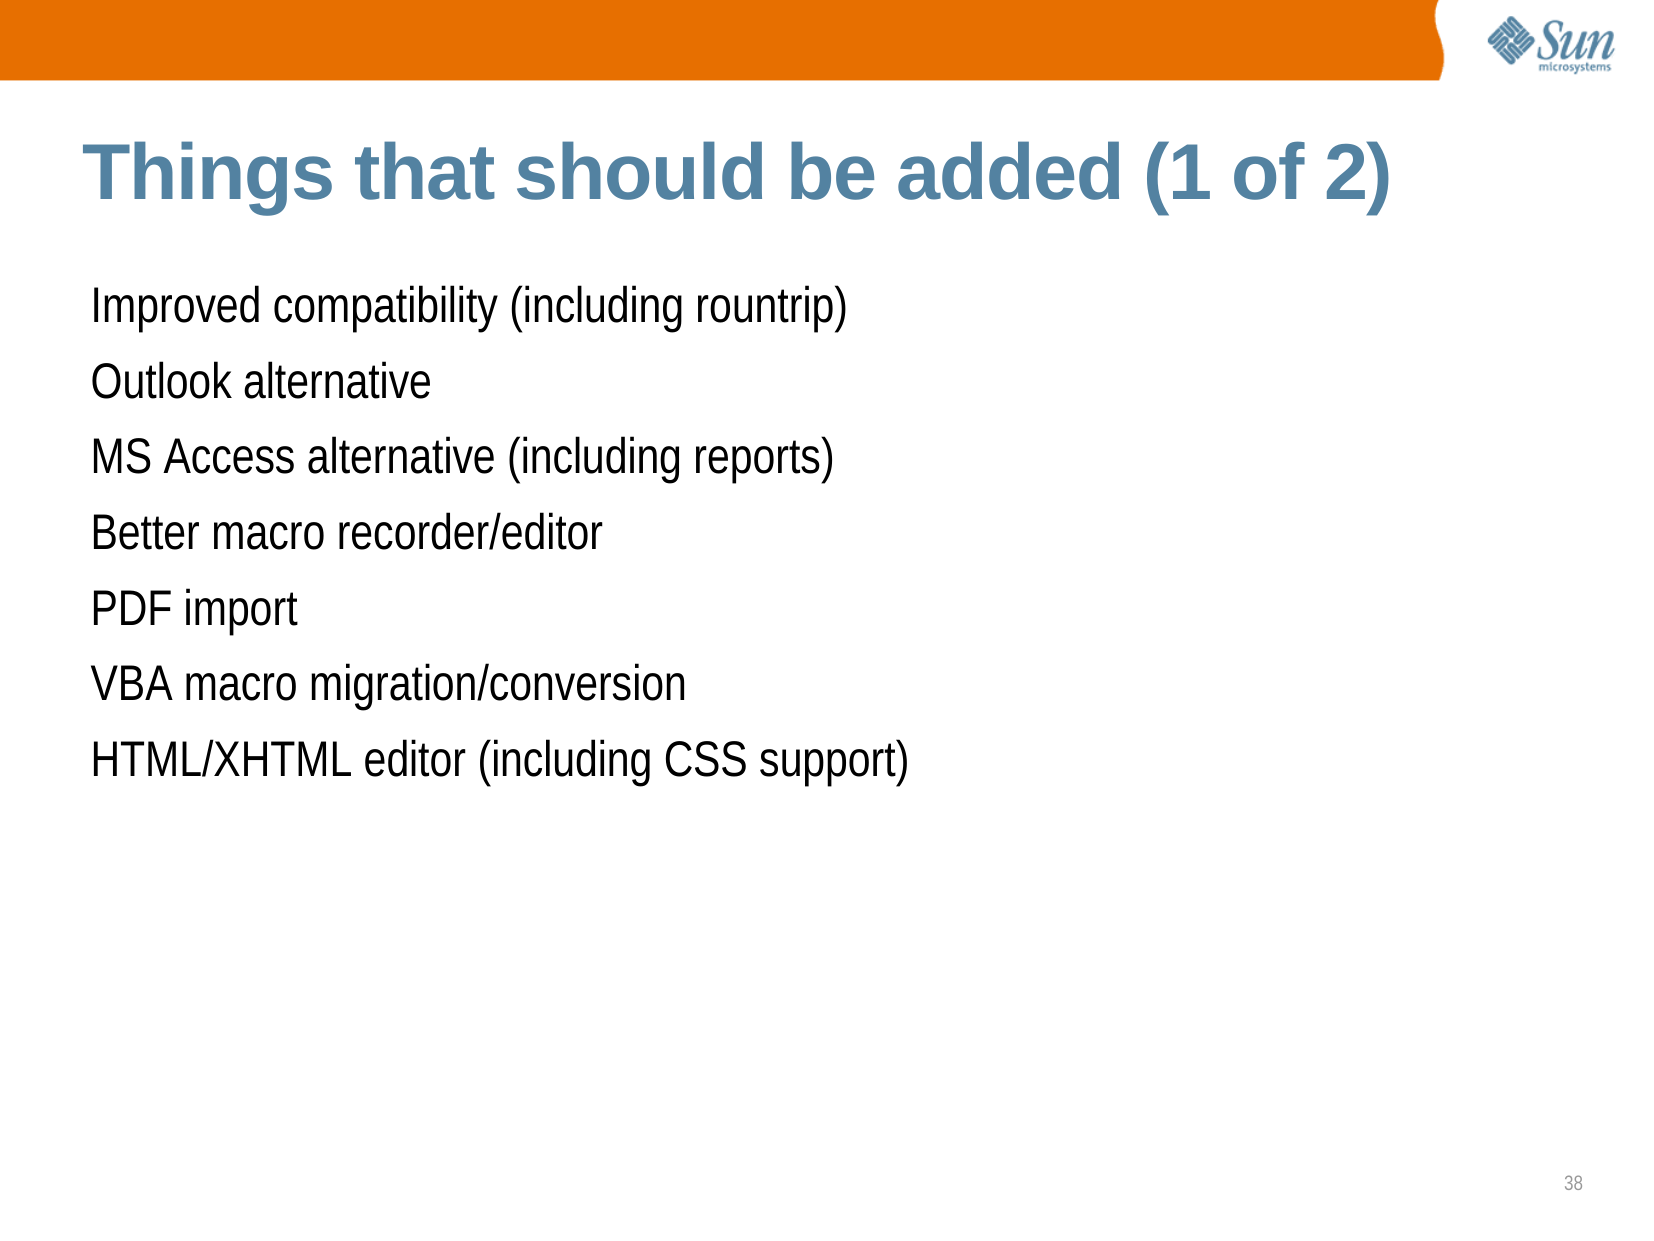

# Things that should be added (1 of 2)
Improved compatibility (including rountrip)
Outlook alternative
MS Access alternative (including reports)
Better macro recorder/editor
PDF import
VBA macro migration/conversion
HTML/XHTML editor (including CSS support)